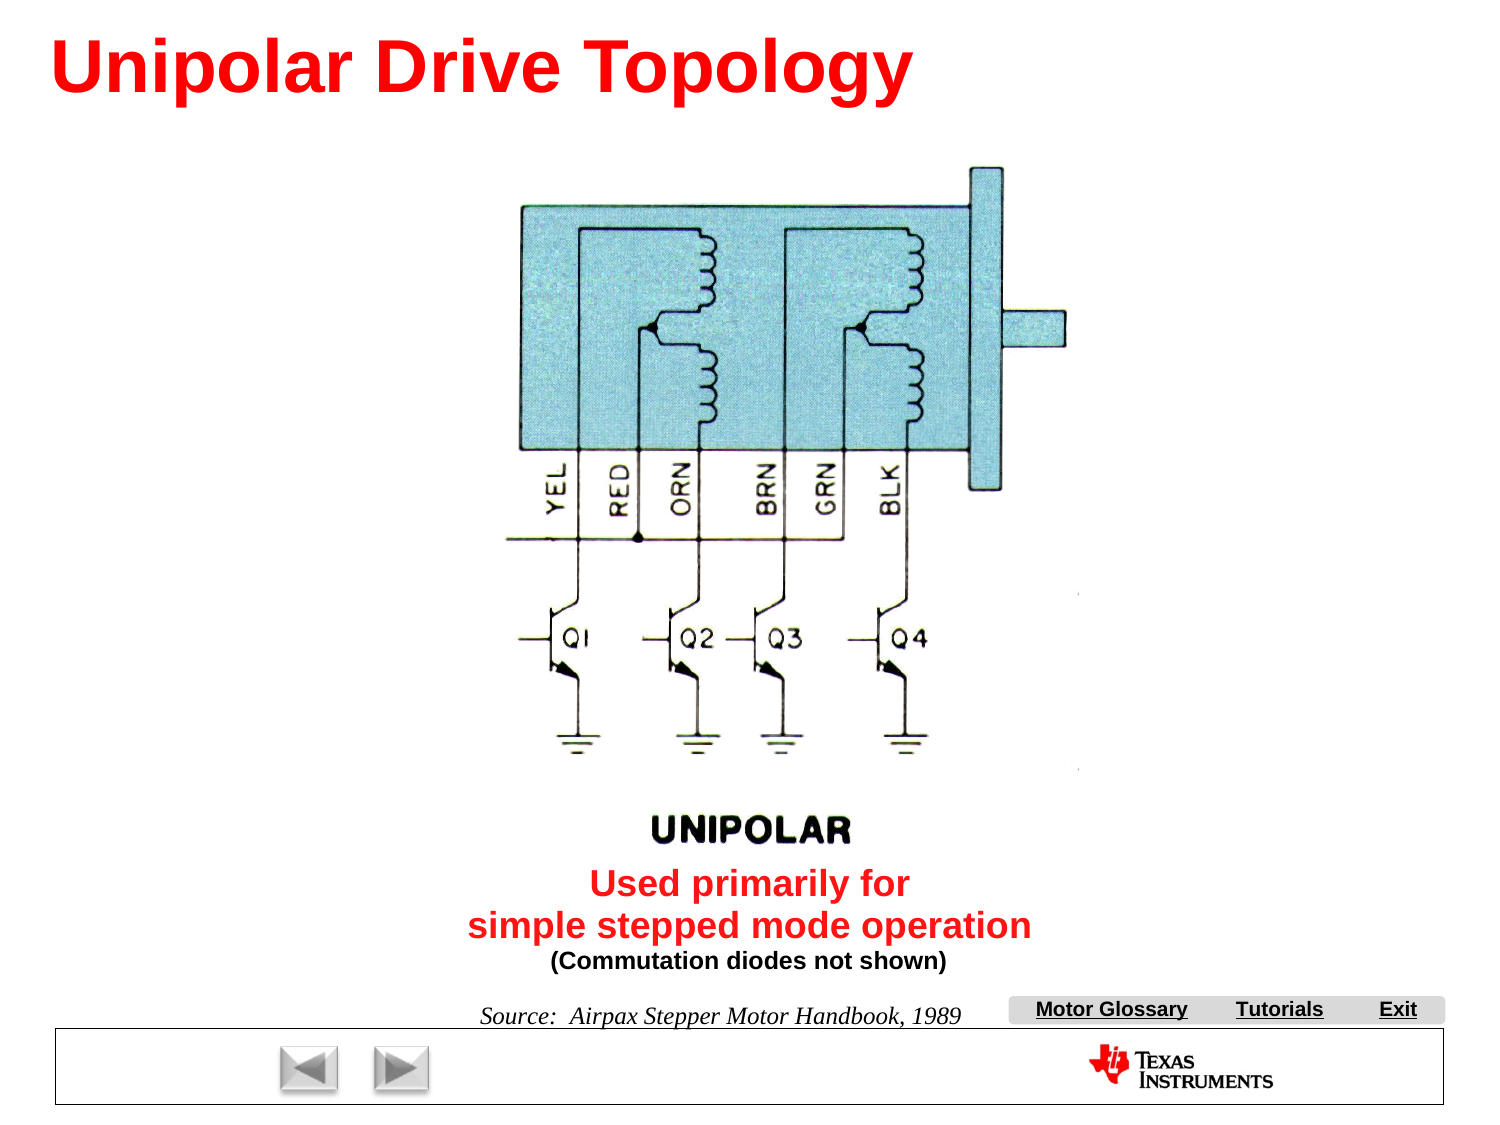

# Unipolar Drive Topology
Used primarily for
simple stepped mode operation
(Commutation diodes not shown)
Source: Airpax Stepper Motor Handbook, 1989